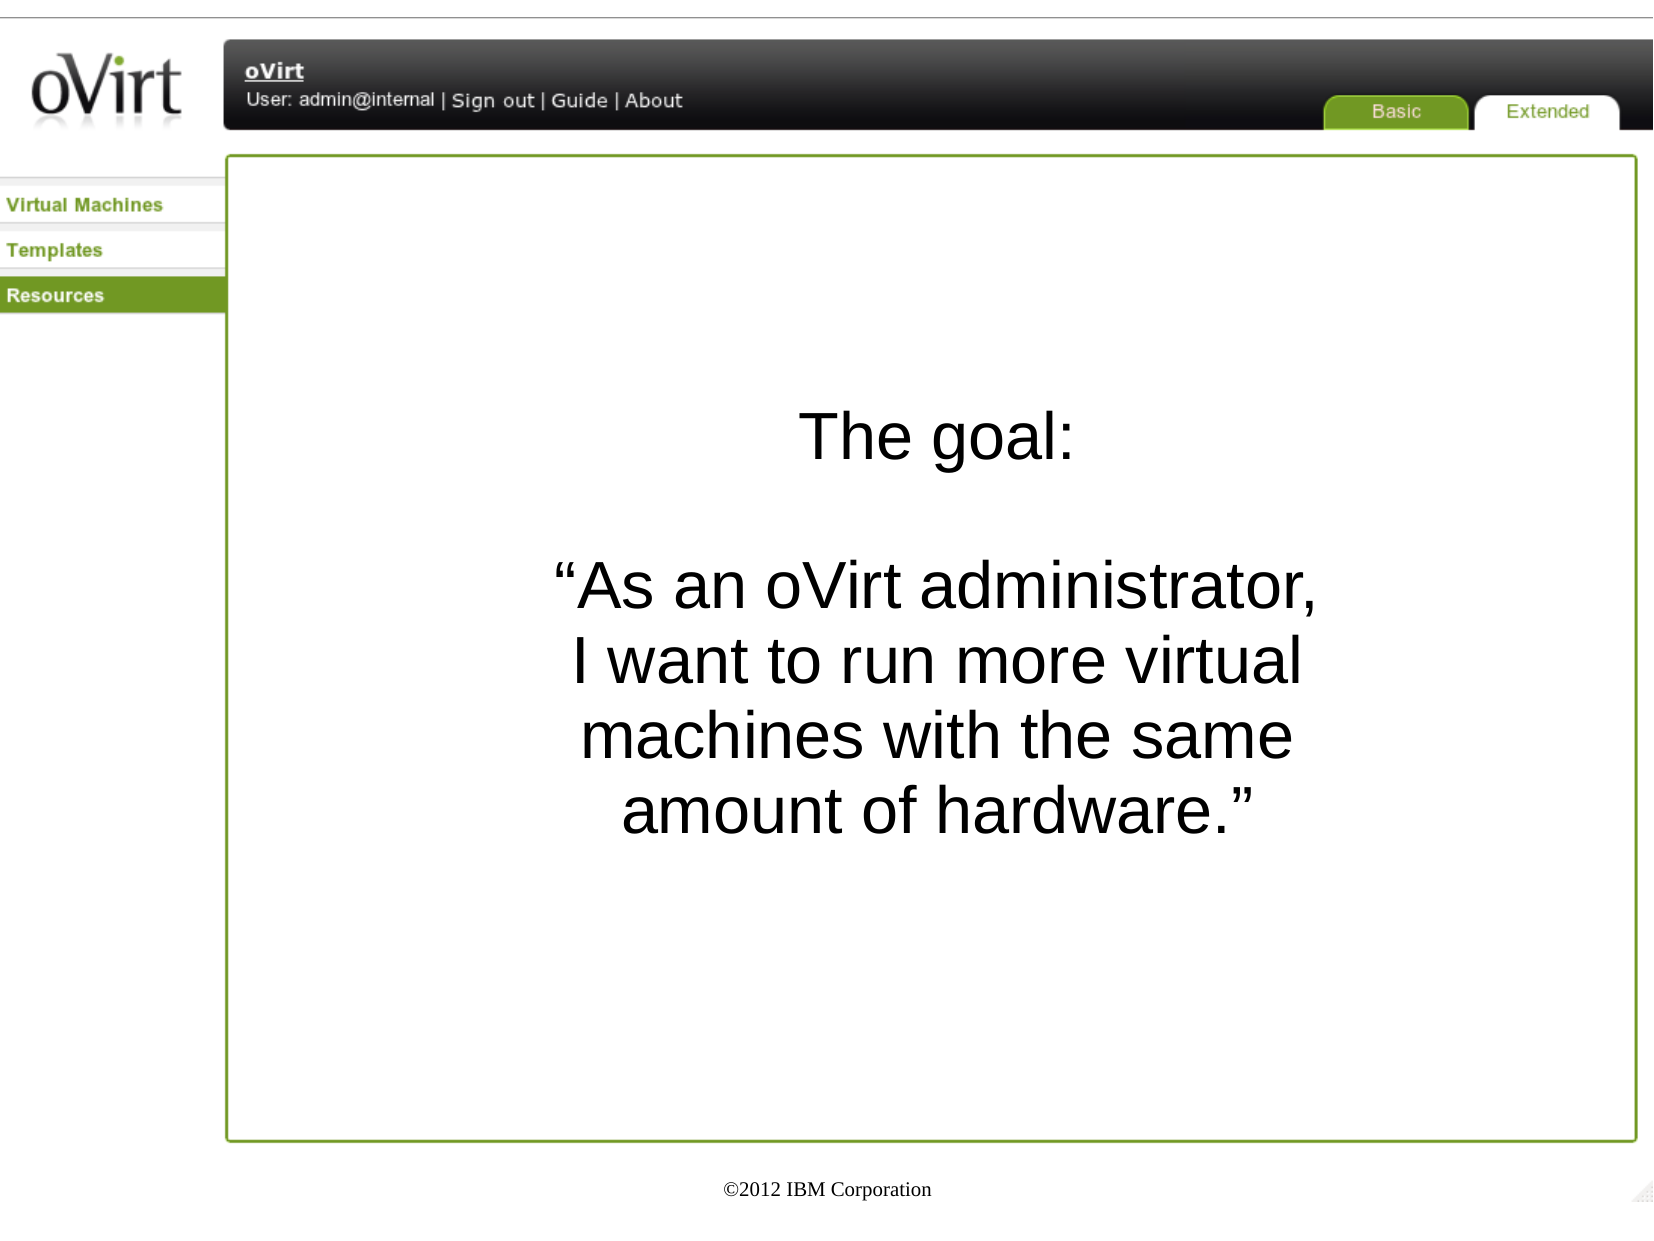

# The goal:
“As an oVirt administrator,
I want to run more virtual
machines with the same
amount of hardware.”